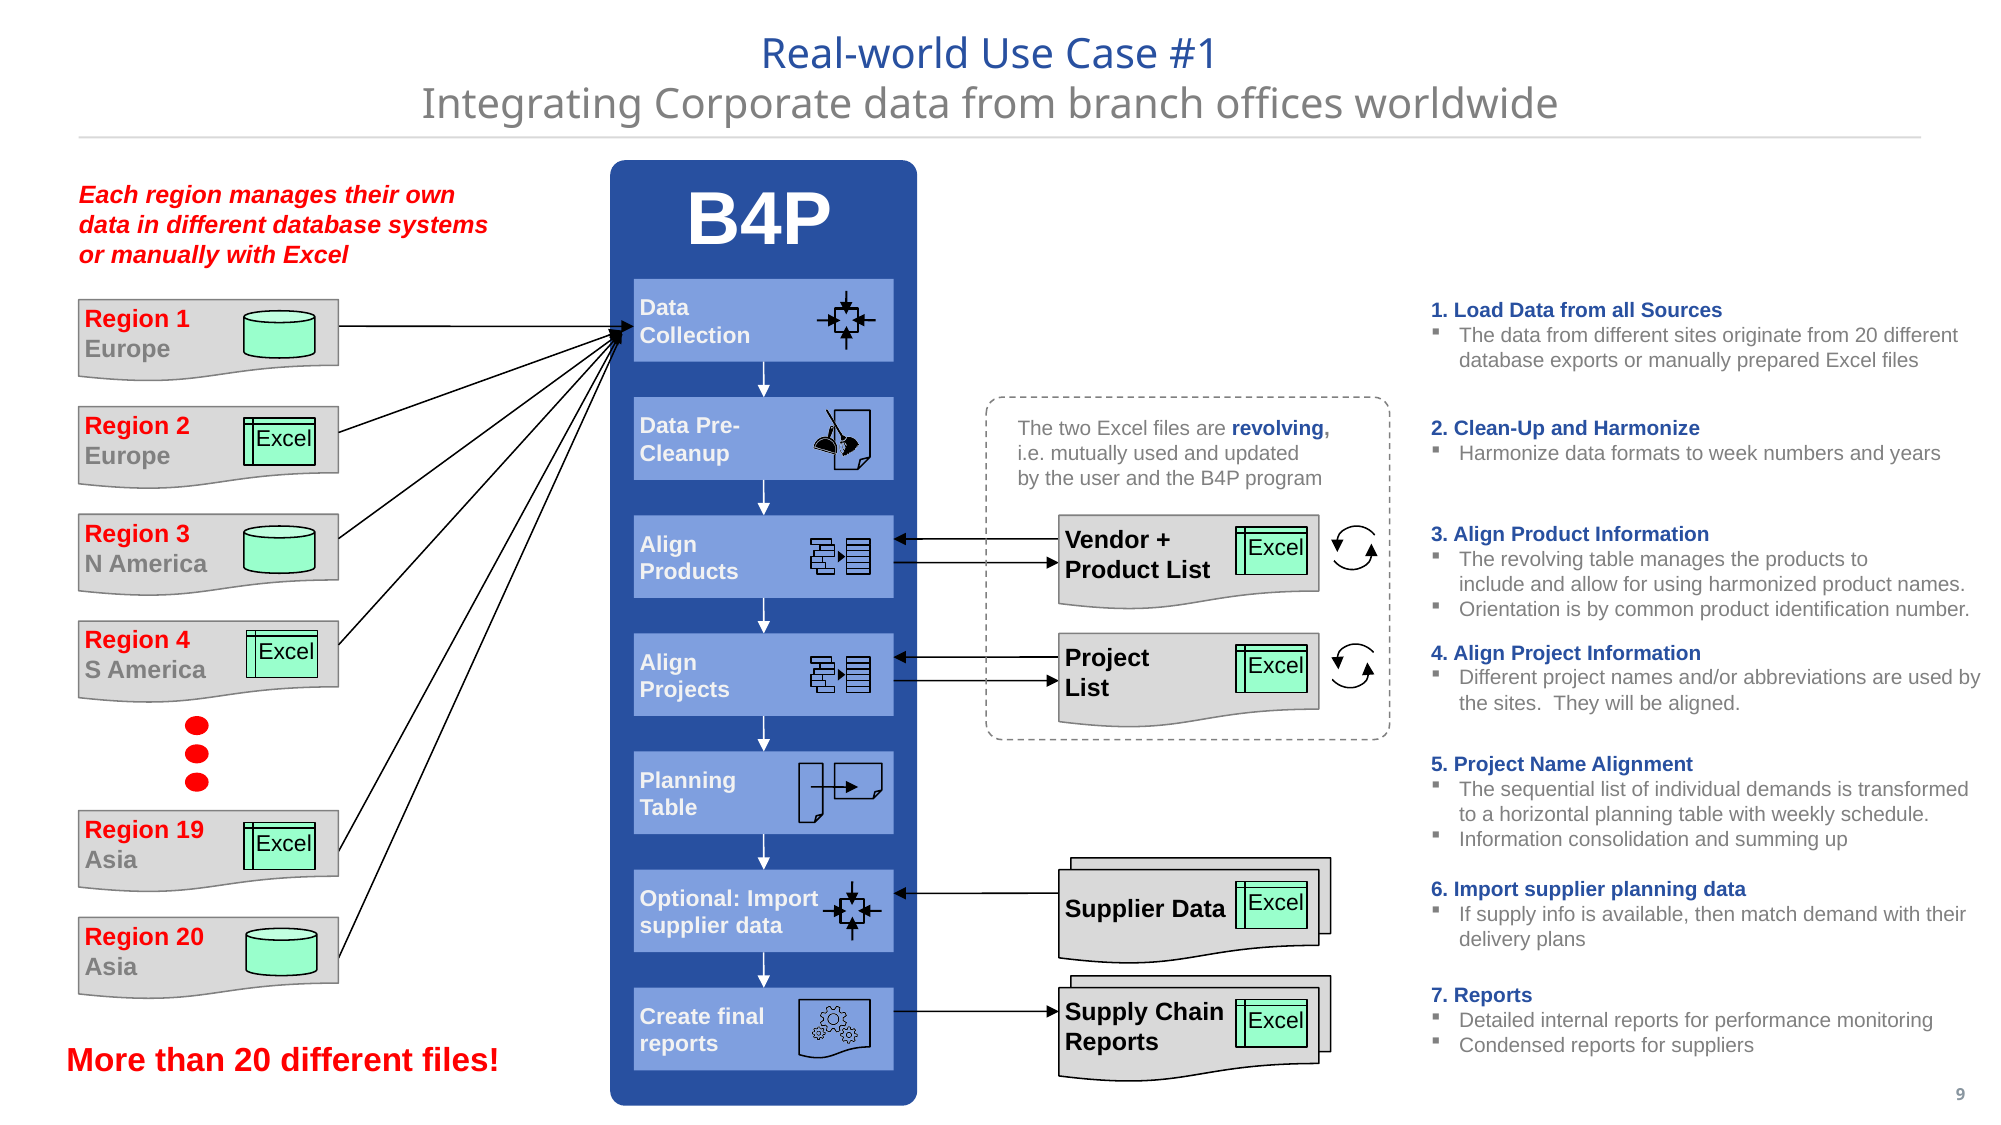

# Real-world Use Case #1 Integrating Corporate data from branch offices worldwide
Each region manages their own data in different database systems or manually with Excel
B4P
Data
Collection
1. Load Data from all Sources
The data from different sites originate from 20 different database exports or manually prepared Excel files
Region 1
Europe
Data Pre-
Cleanup
Region 2
Europe
The two Excel files are revolving,
i.e. mutually used and updated
by the user and the B4P program
2. Clean-Up and Harmonize
Harmonize data formats to week numbers and years
Excel
Region 3
N America
3. Align Product Information
The revolving table manages the products to
include and allow for using harmonized product names.
Orientation is by common product identification number.
Align
Products
Vendor +
Product List
Excel
Region 4
S America
Excel
4. Align Project Information
Different project names and/or abbreviations are used by the sites. They will be aligned.
Align
Projects
Project
List
Excel
5. Project Name Alignment
The sequential list of individual demands is transformed
to a horizontal planning table with weekly schedule.
Information consolidation and summing up
Planning
Table
Region 19
Asia
Excel
Supplier Data
6. Import supplier planning data
If supply info is available, then match demand with their delivery plans
Optional: Import supplier data
Supplier Data
Excel
Region 20
Asia
7. Reports
Detailed internal reports for performance monitoring
Condensed reports for suppliers
Supplier Data
Create final
reports
Supply Chain
Reports
Excel
More than 20 different files!